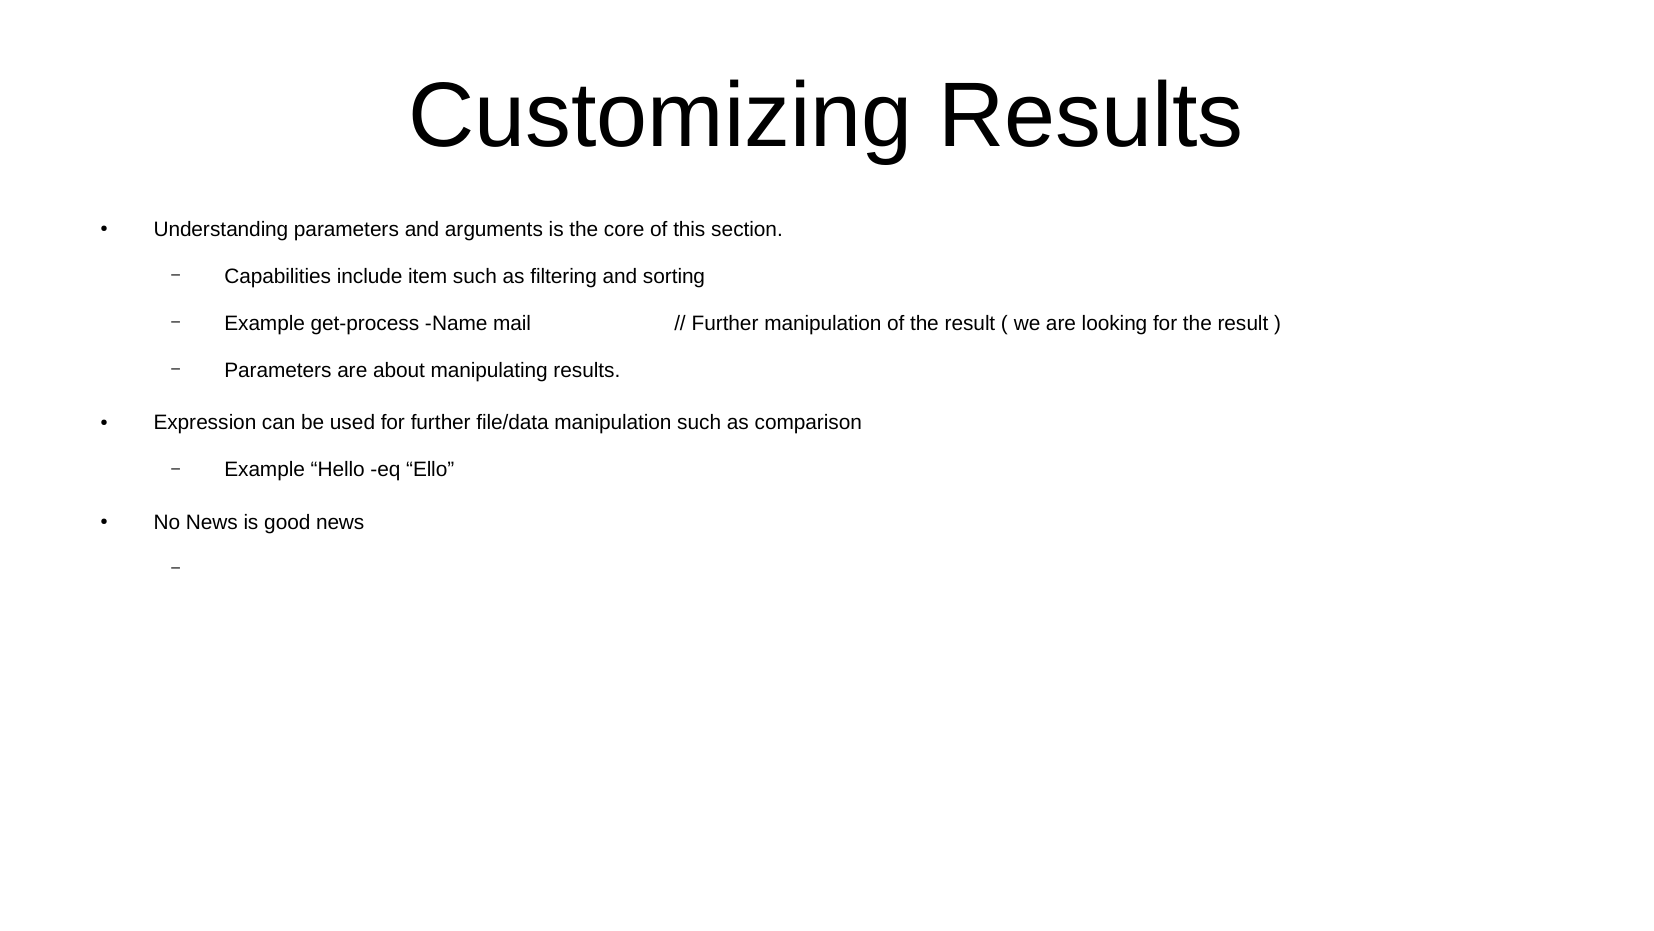

# Customizing Results
Understanding parameters and arguments is the core of this section.
Capabilities include item such as filtering and sorting
Example get-process -Name mail		// Further manipulation of the result ( we are looking for the result )
Parameters are about manipulating results.
Expression can be used for further file/data manipulation such as comparison
Example “Hello -eq “Ello”
No News is good news